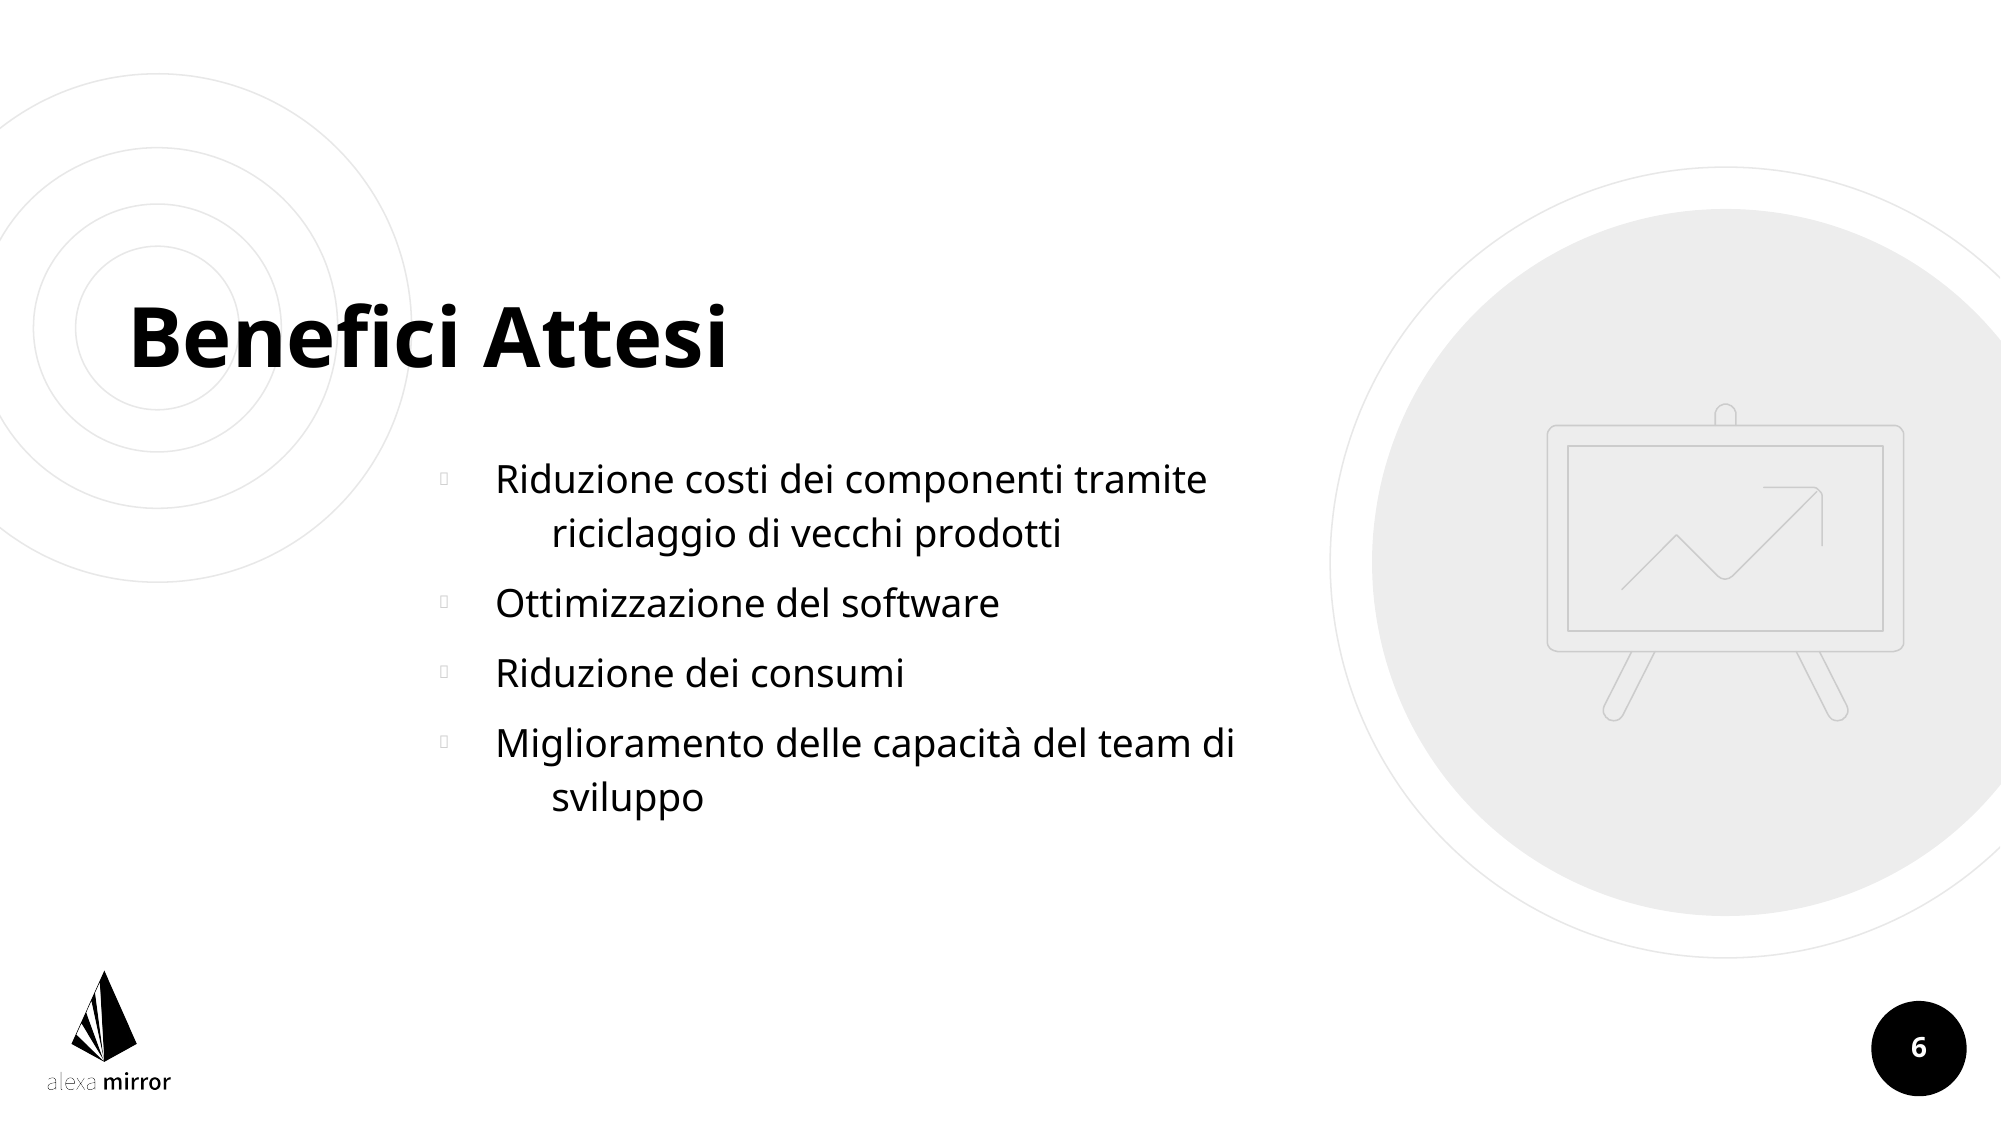

# Benefici Attesi
Riduzione costi dei componenti tramite riciclaggio di vecchi prodotti
Ottimizzazione del software
Riduzione dei consumi
Miglioramento delle capacità del team di sviluppo